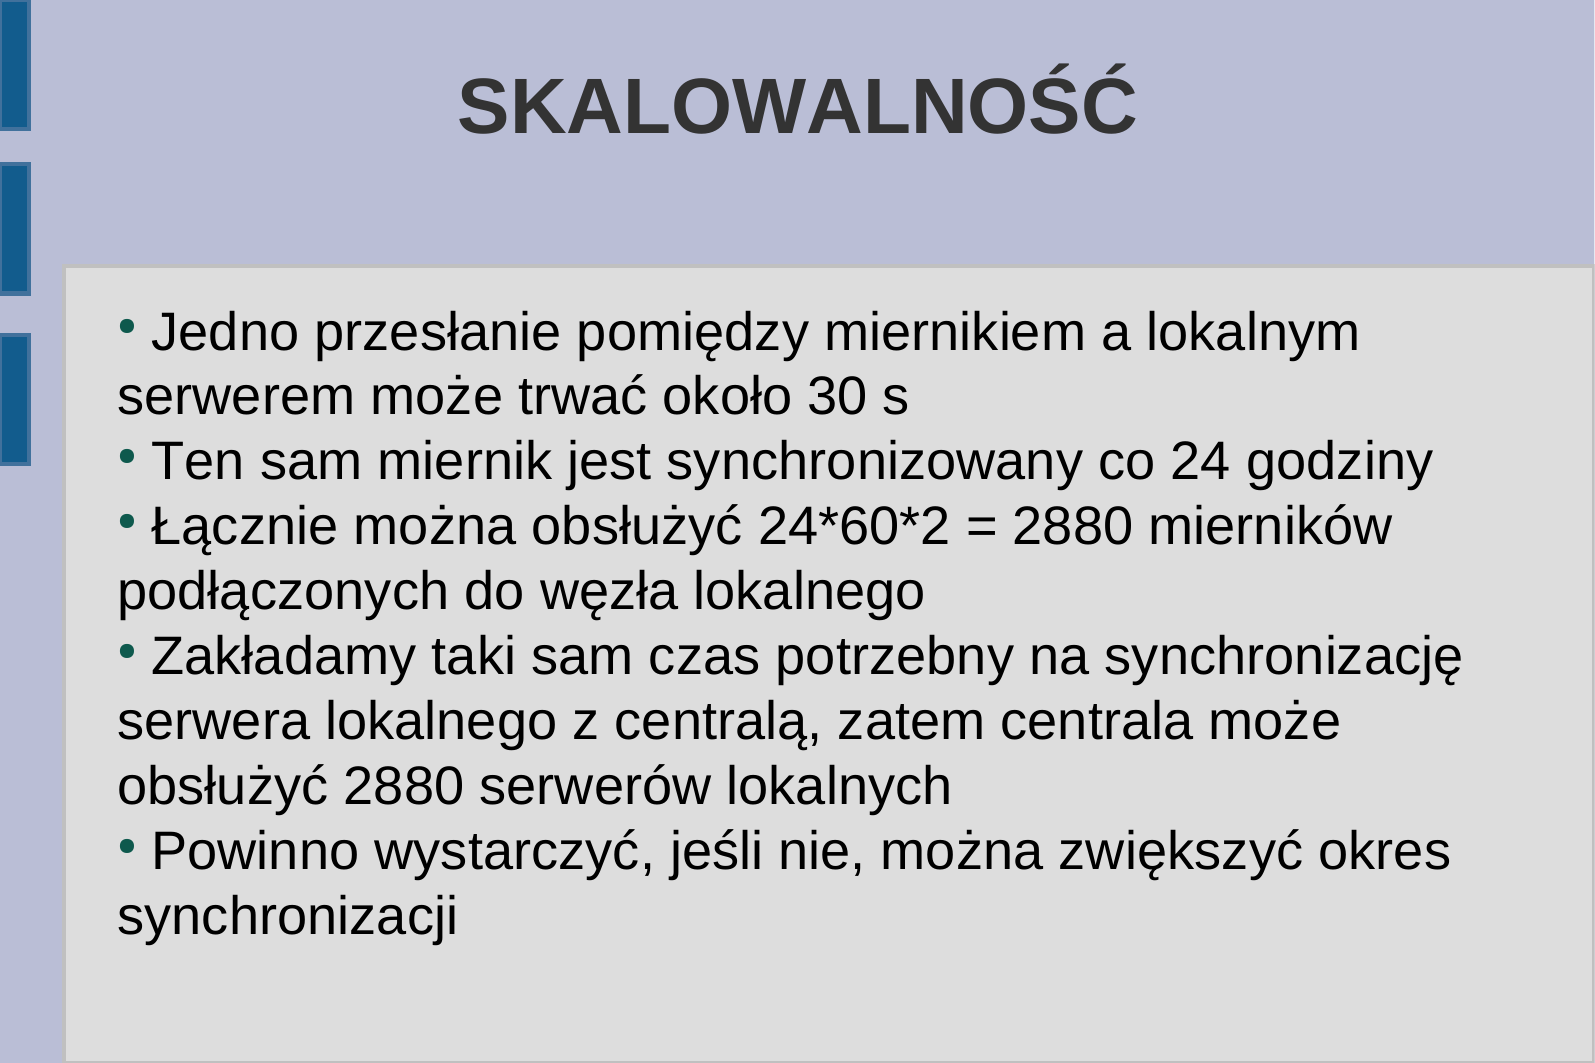

# SKALOWALNOŚĆ
 Jedno przesłanie pomiędzy miernikiem a lokalnym serwerem może trwać około 30 s
 Ten sam miernik jest synchronizowany co 24 godziny
 Łącznie można obsłużyć 24*60*2 = 2880 mierników podłączonych do węzła lokalnego
 Zakładamy taki sam czas potrzebny na synchronizację serwera lokalnego z centralą, zatem centrala może obsłużyć 2880 serwerów lokalnych
 Powinno wystarczyć, jeśli nie, można zwiększyć okres synchronizacji